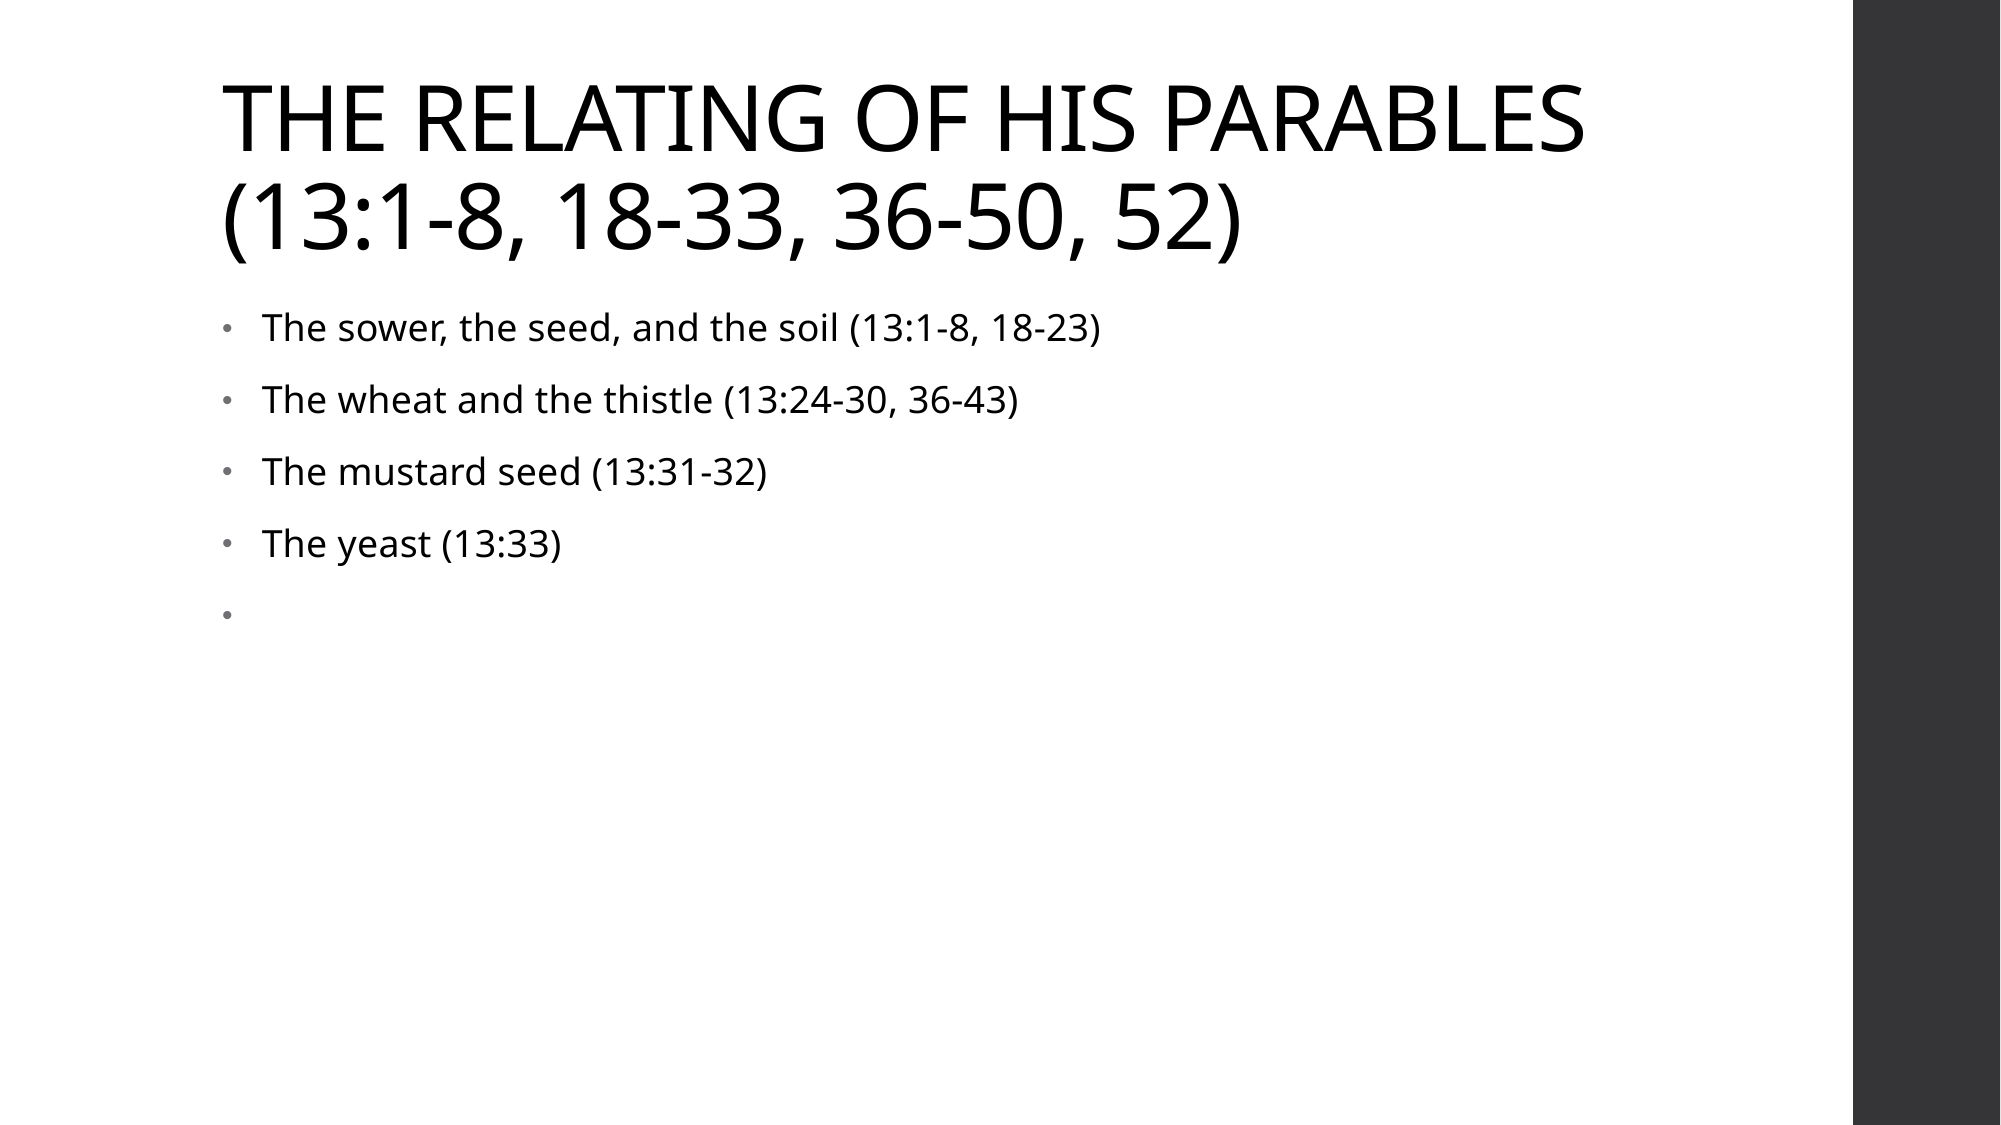

# THE RELATING OF HIS PARABLES (13:1-8, 18-33, 36-50, 52)
 The sower, the seed, and the soil (13:1-8, 18-23)
 The wheat and the thistle (13:24-30, 36-43)
 The mustard seed (13:31-32)
 The yeast (13:33)